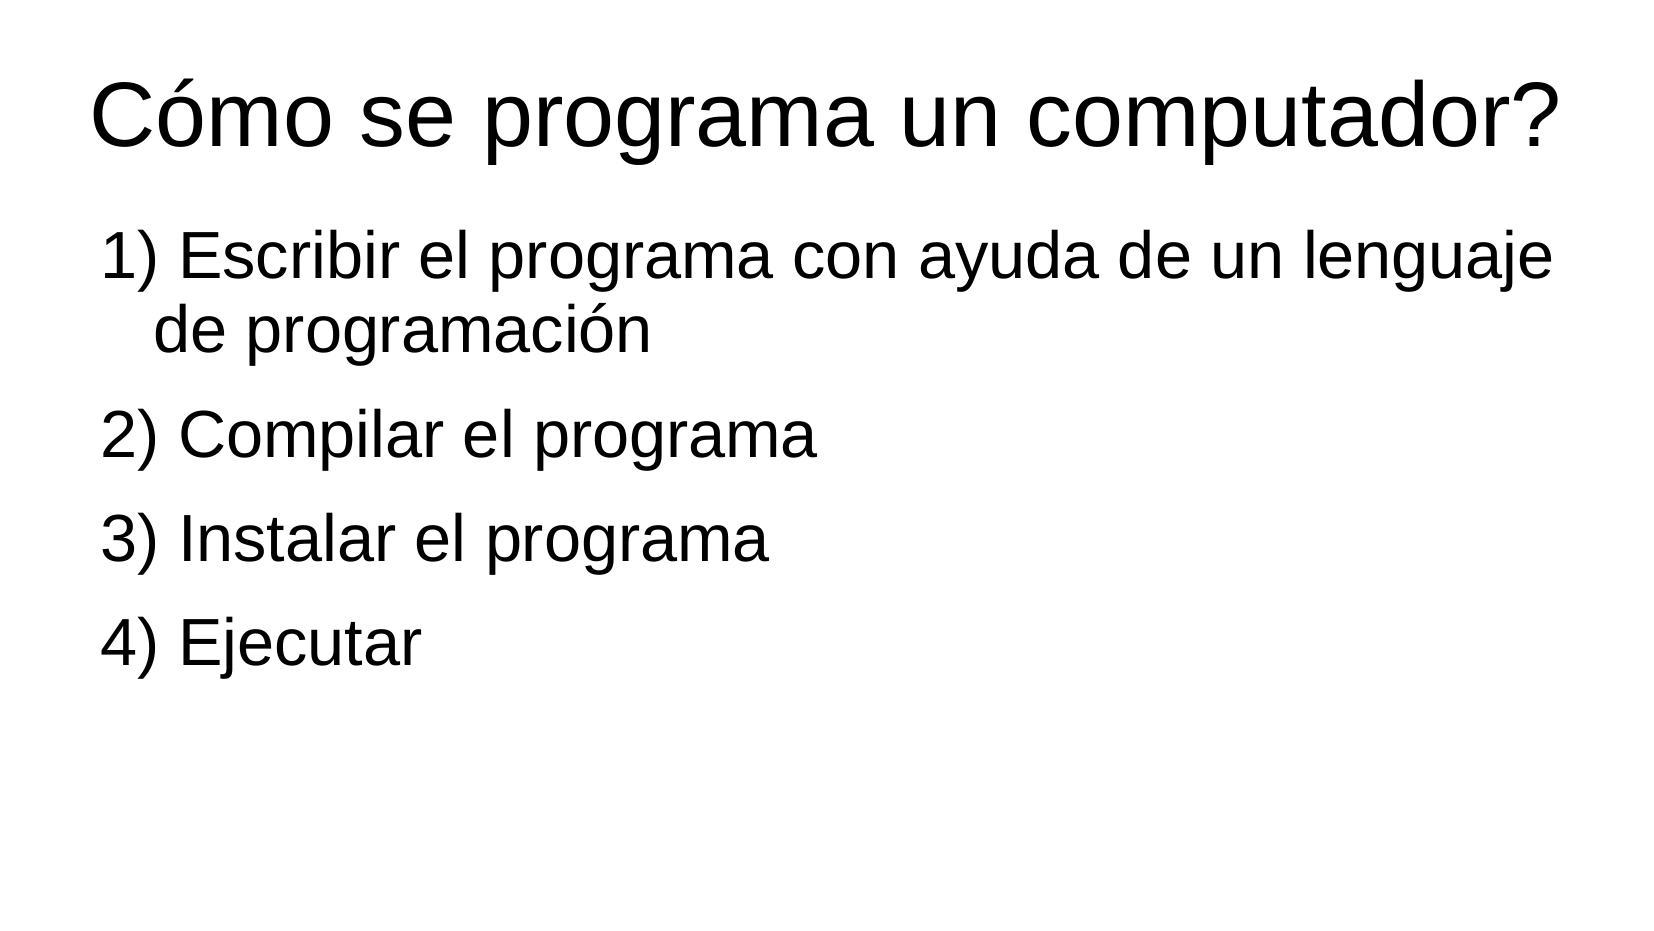

# Cómo se programa un computador?
 Escribir el programa con ayuda de un lenguaje de programación
 Compilar el programa
 Instalar el programa
 Ejecutar